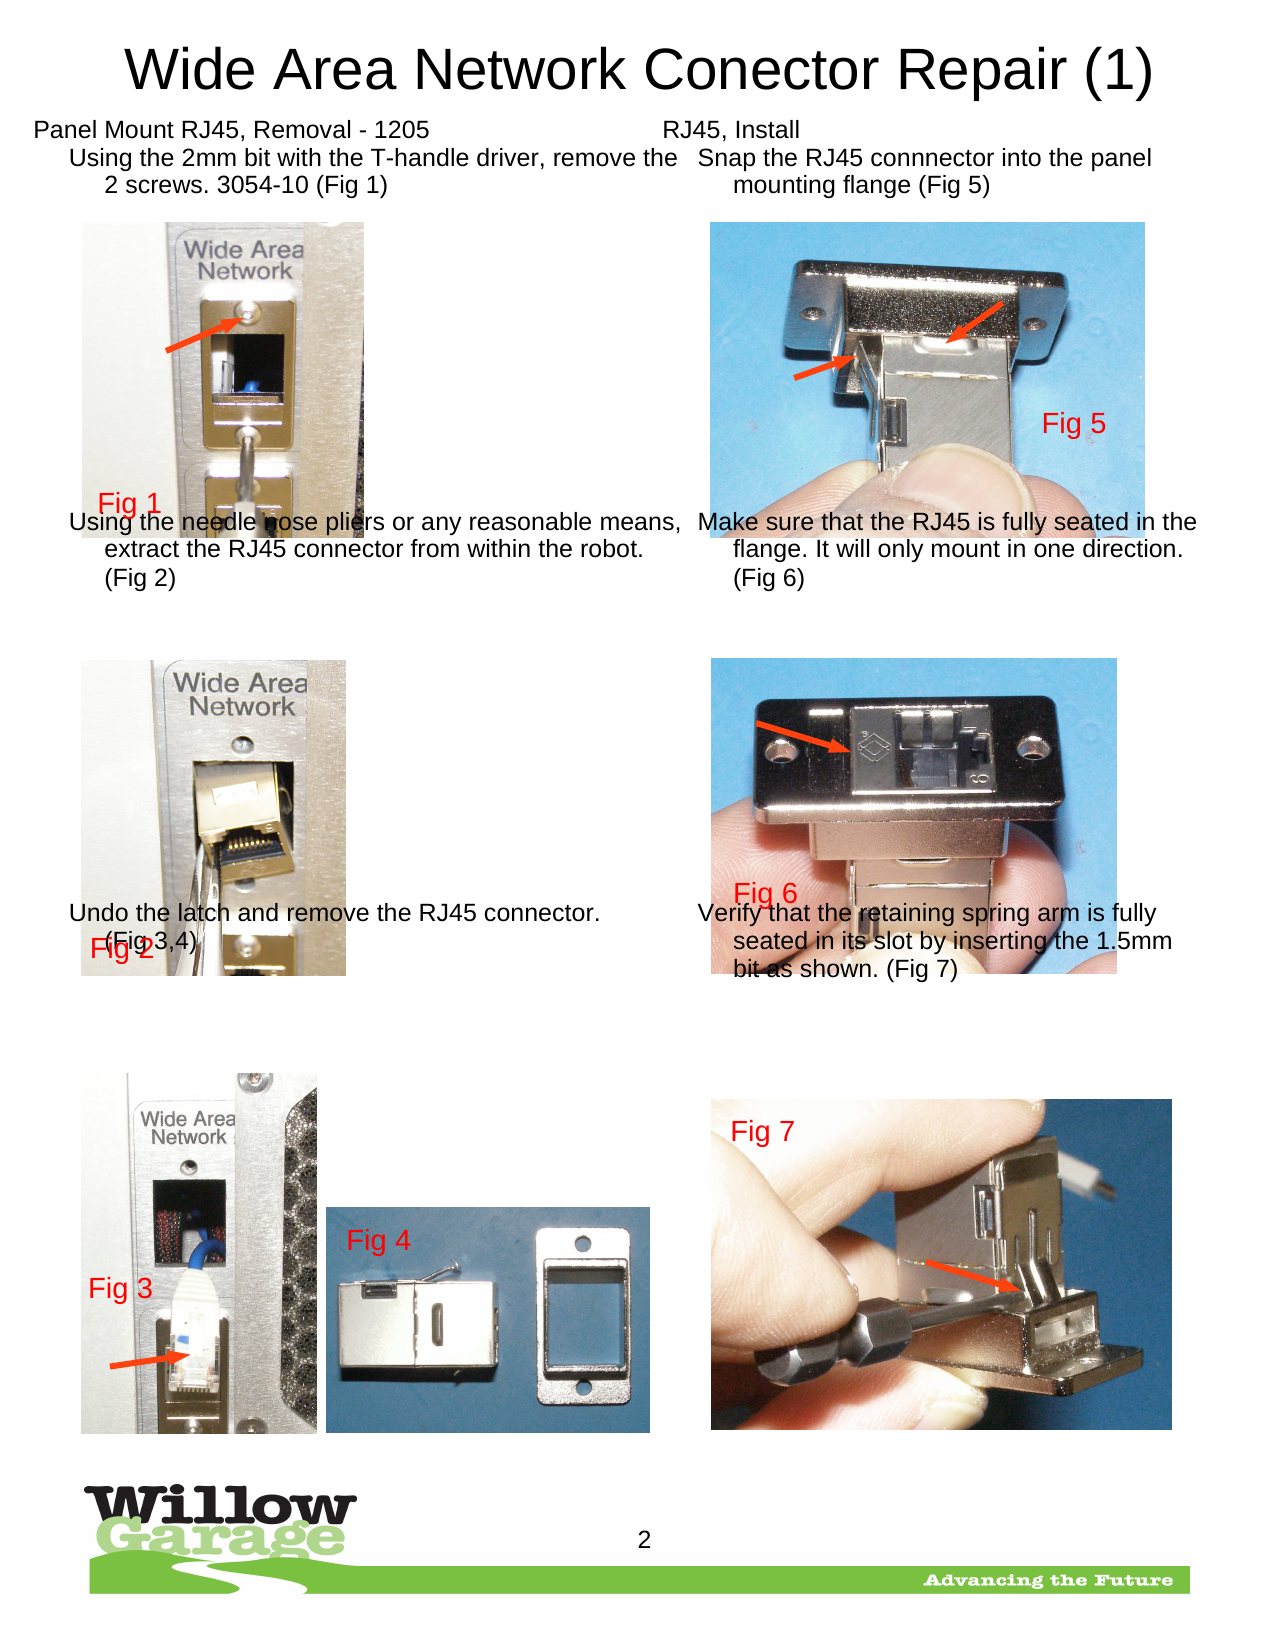

# Wide Area Network Conector Repair (1)
Panel Mount RJ45, Removal - 1205
Using the 2mm bit with the T-handle driver, remove the 2 screws. 3054-10 (Fig 1)
Using the needle nose pliers or any reasonable means, extract the RJ45 connector from within the robot. (Fig 2)
Undo the latch and remove the RJ45 connector.
(Fig 3,4)
RJ45, Install
Snap the RJ45 connnector into the panel mounting flange (Fig 5)
Make sure that the RJ45 is fully seated in the flange. It will only mount in one direction. (Fig 6)
Verify that the retaining spring arm is fully seated in its slot by inserting the 1.5mm bit as shown. (Fig 7)
Fig 5
Fig 1
Fig 6
Fig 2
Fig 7
Fig 4
Fig 3
2